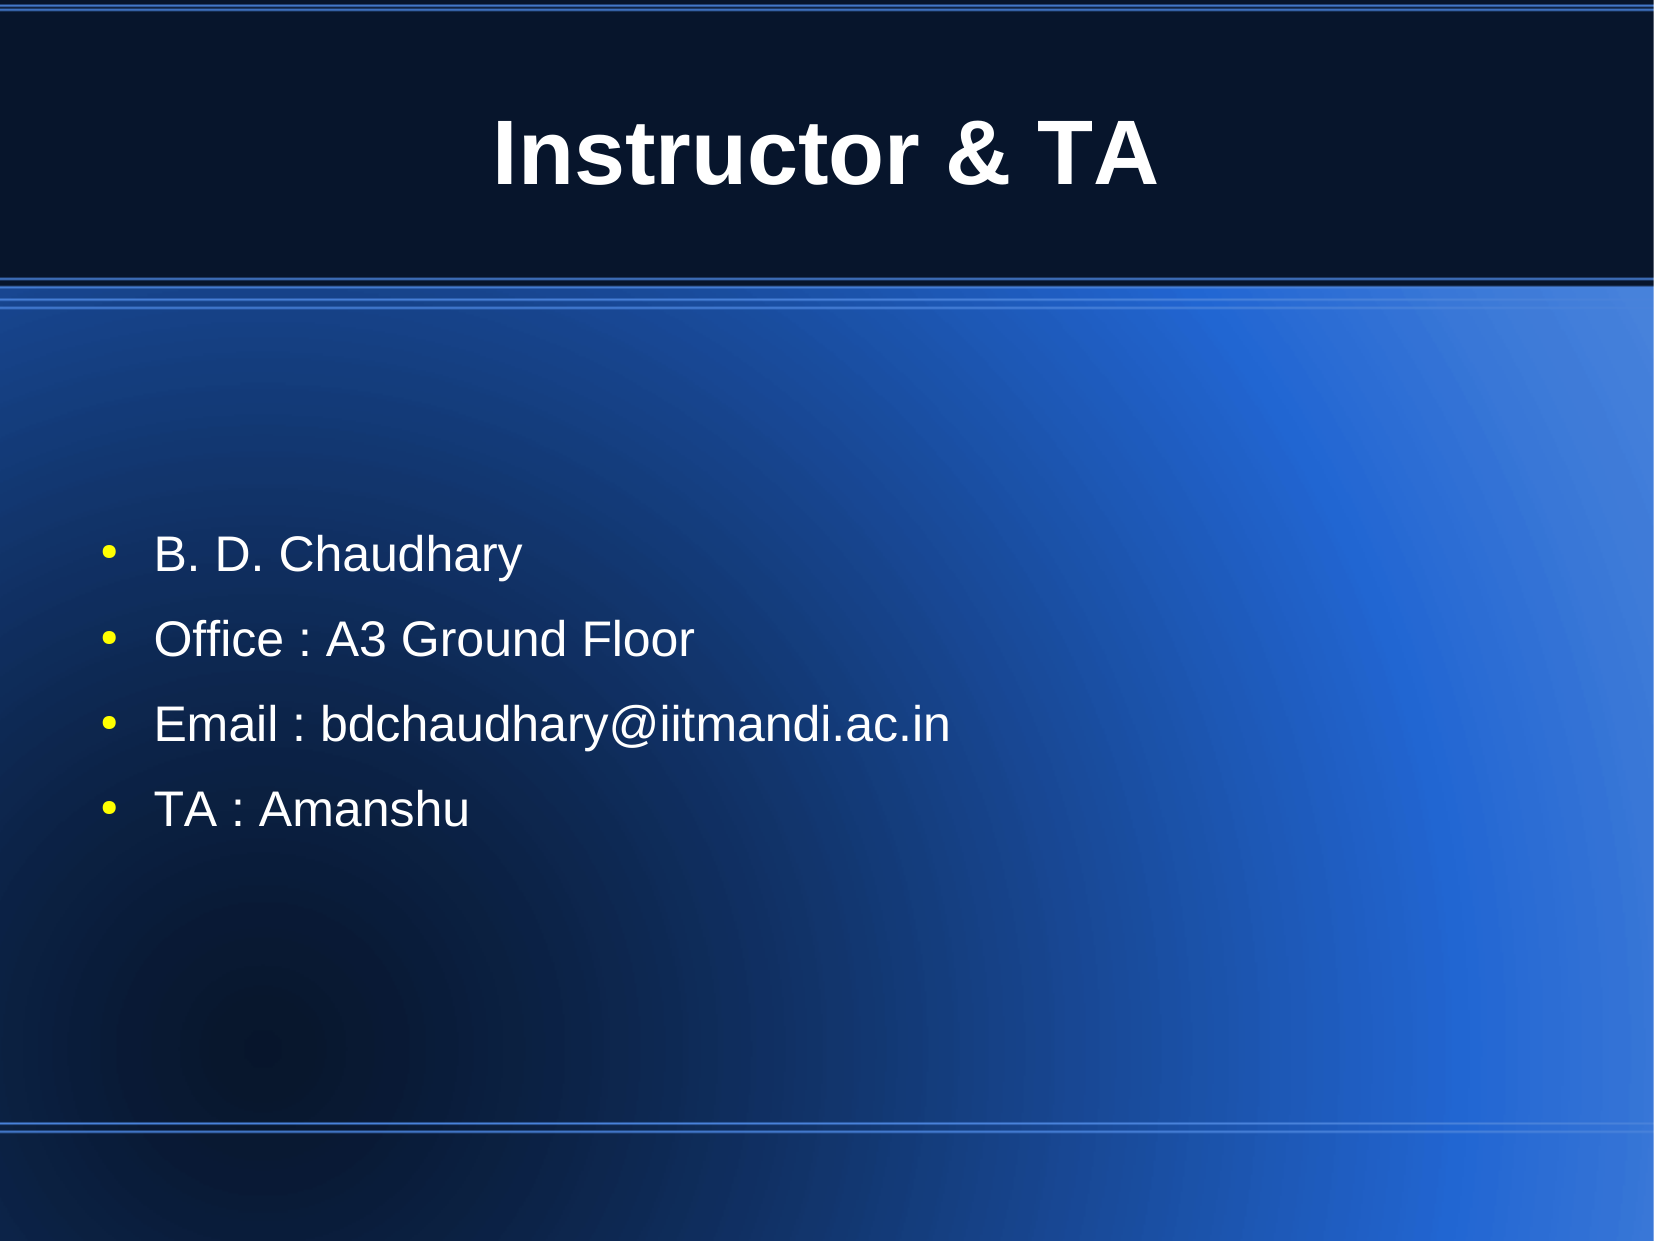

# Instructor & TA
B. D. Chaudhary
Office : A3 Ground Floor
Email : bdchaudhary@iitmandi.ac.in
TA : Amanshu